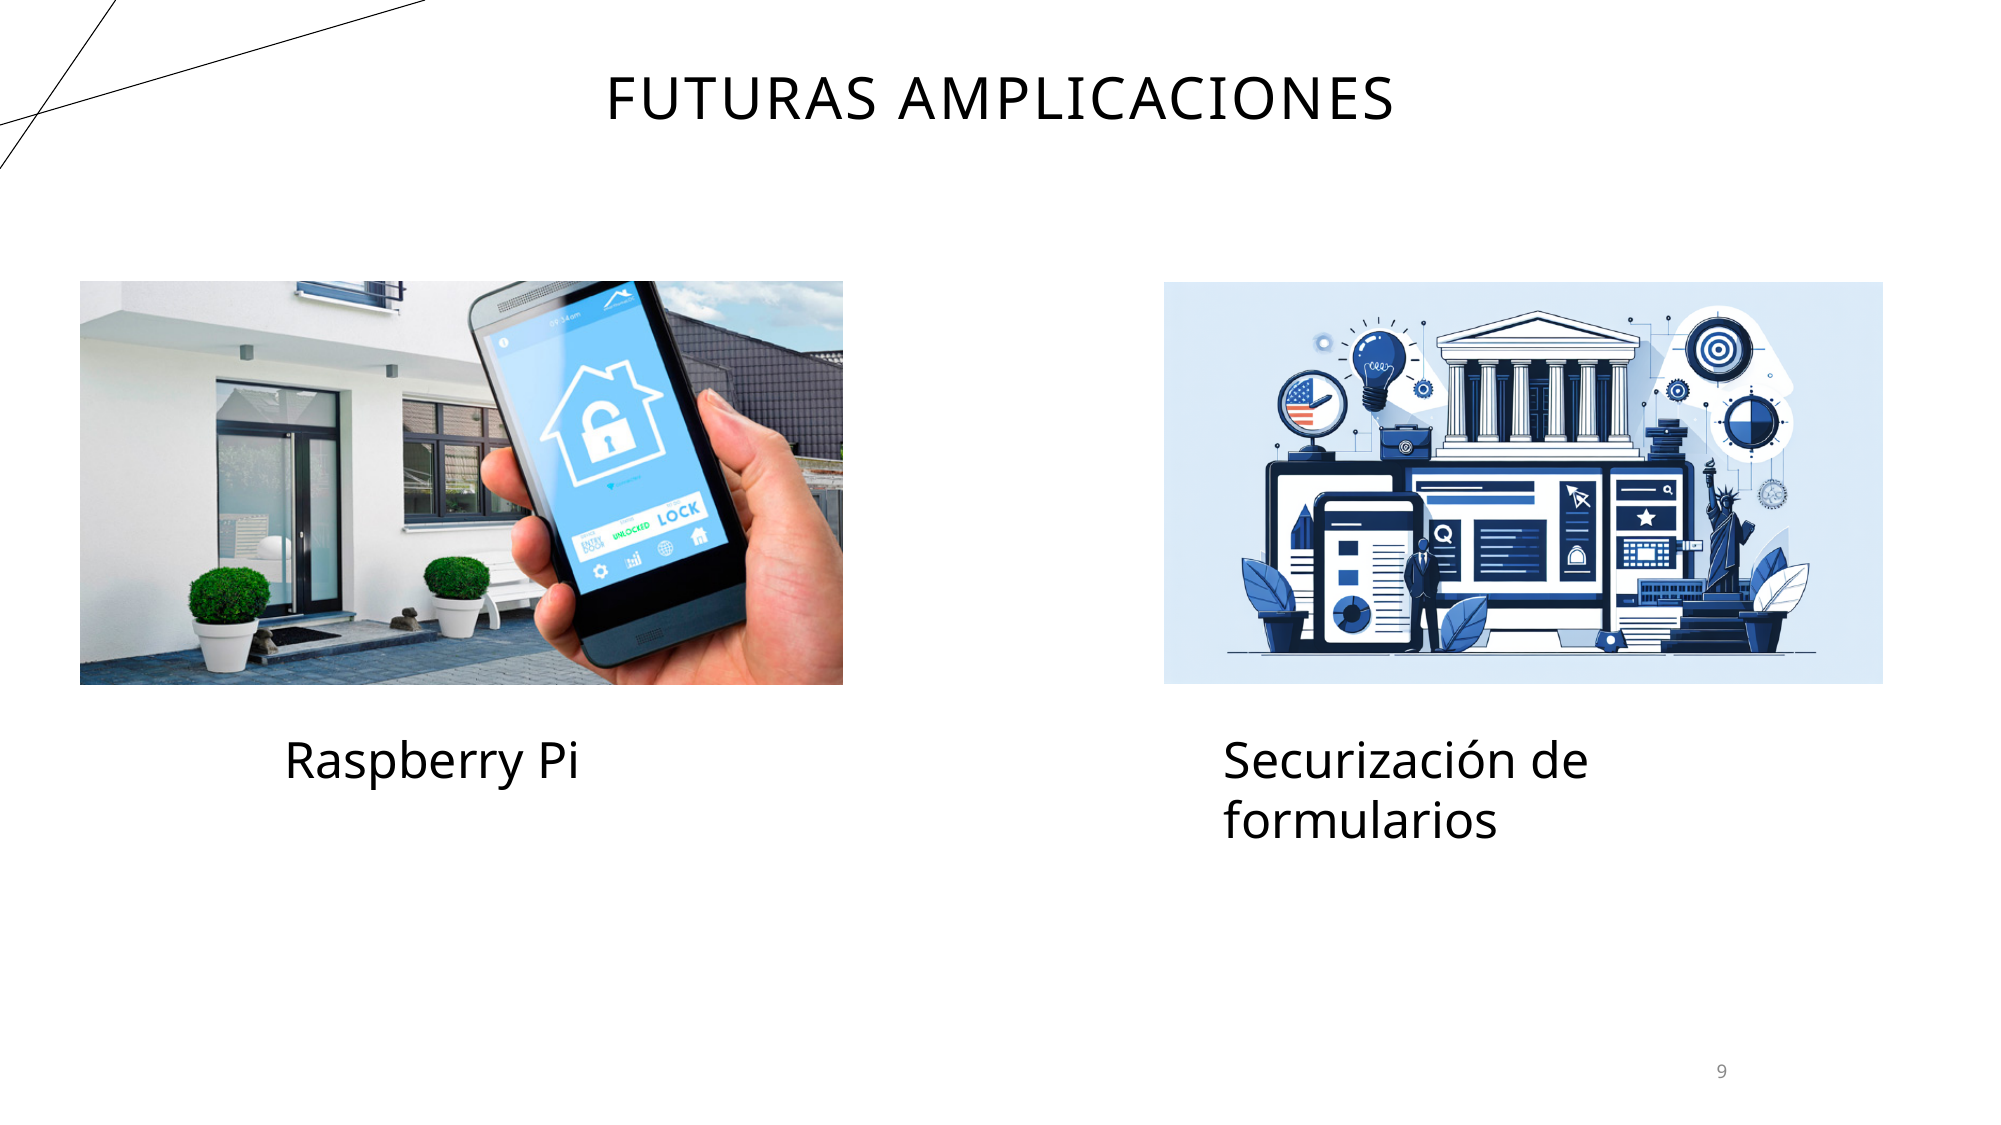

# futuras amplicaciones
Raspberry Pi
Securización de formularios